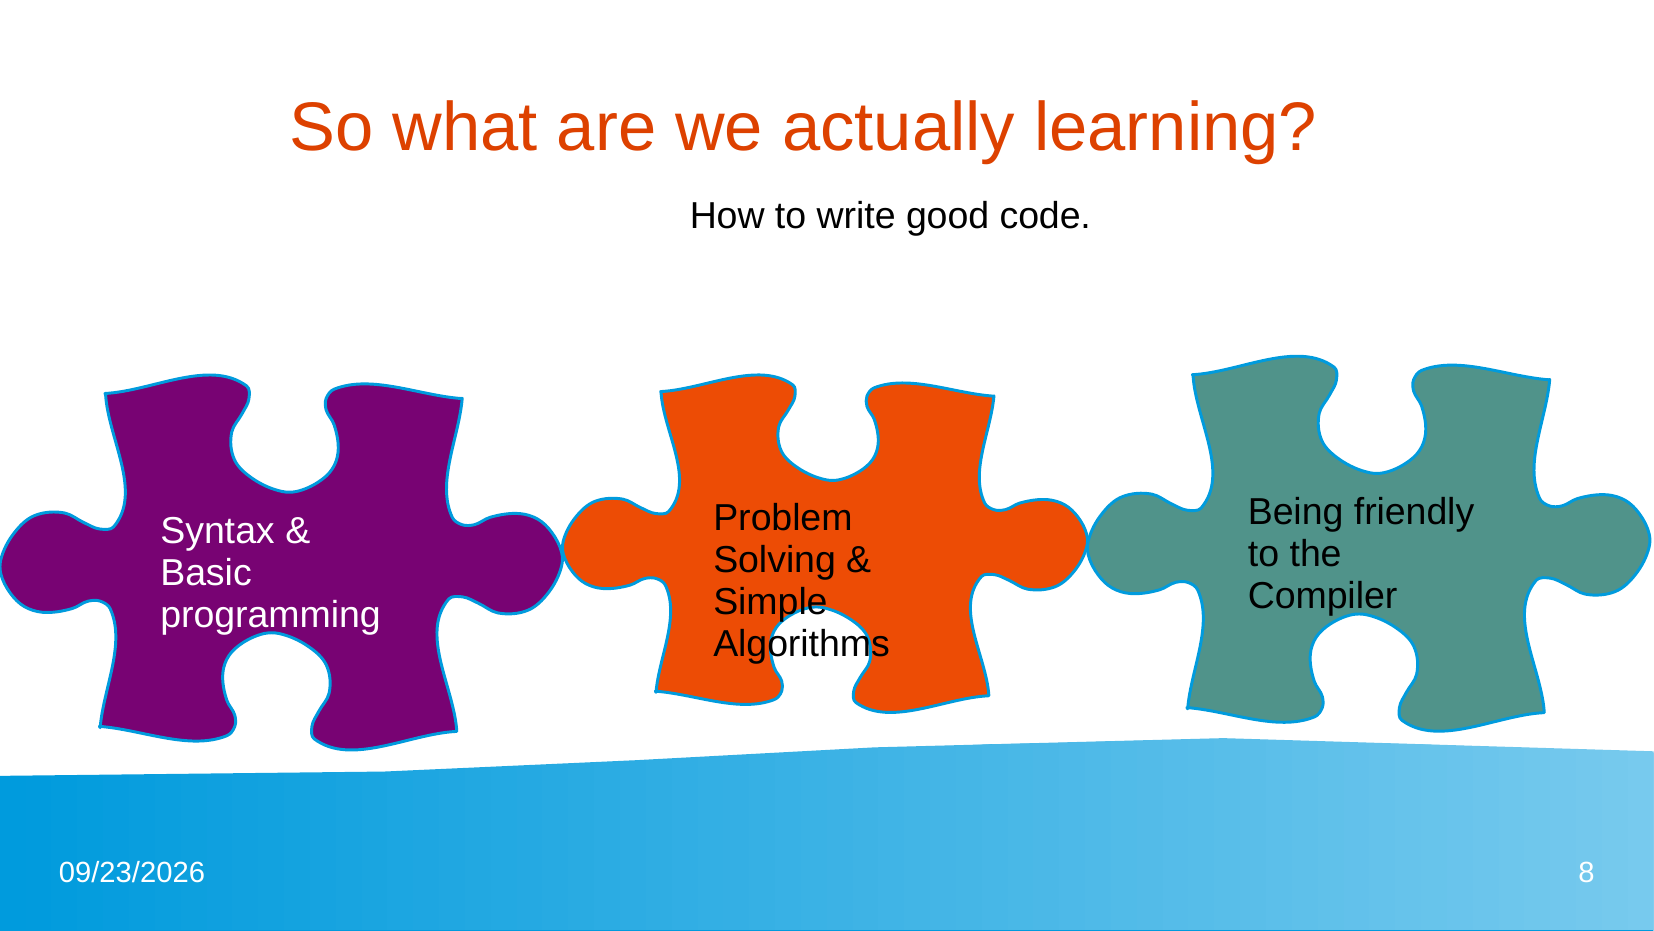

# So what are we actually learning?
						How to write good code.
Being friendly to the Compiler
Syntax &
Basic programming
Problem Solving & Simple Algorithms